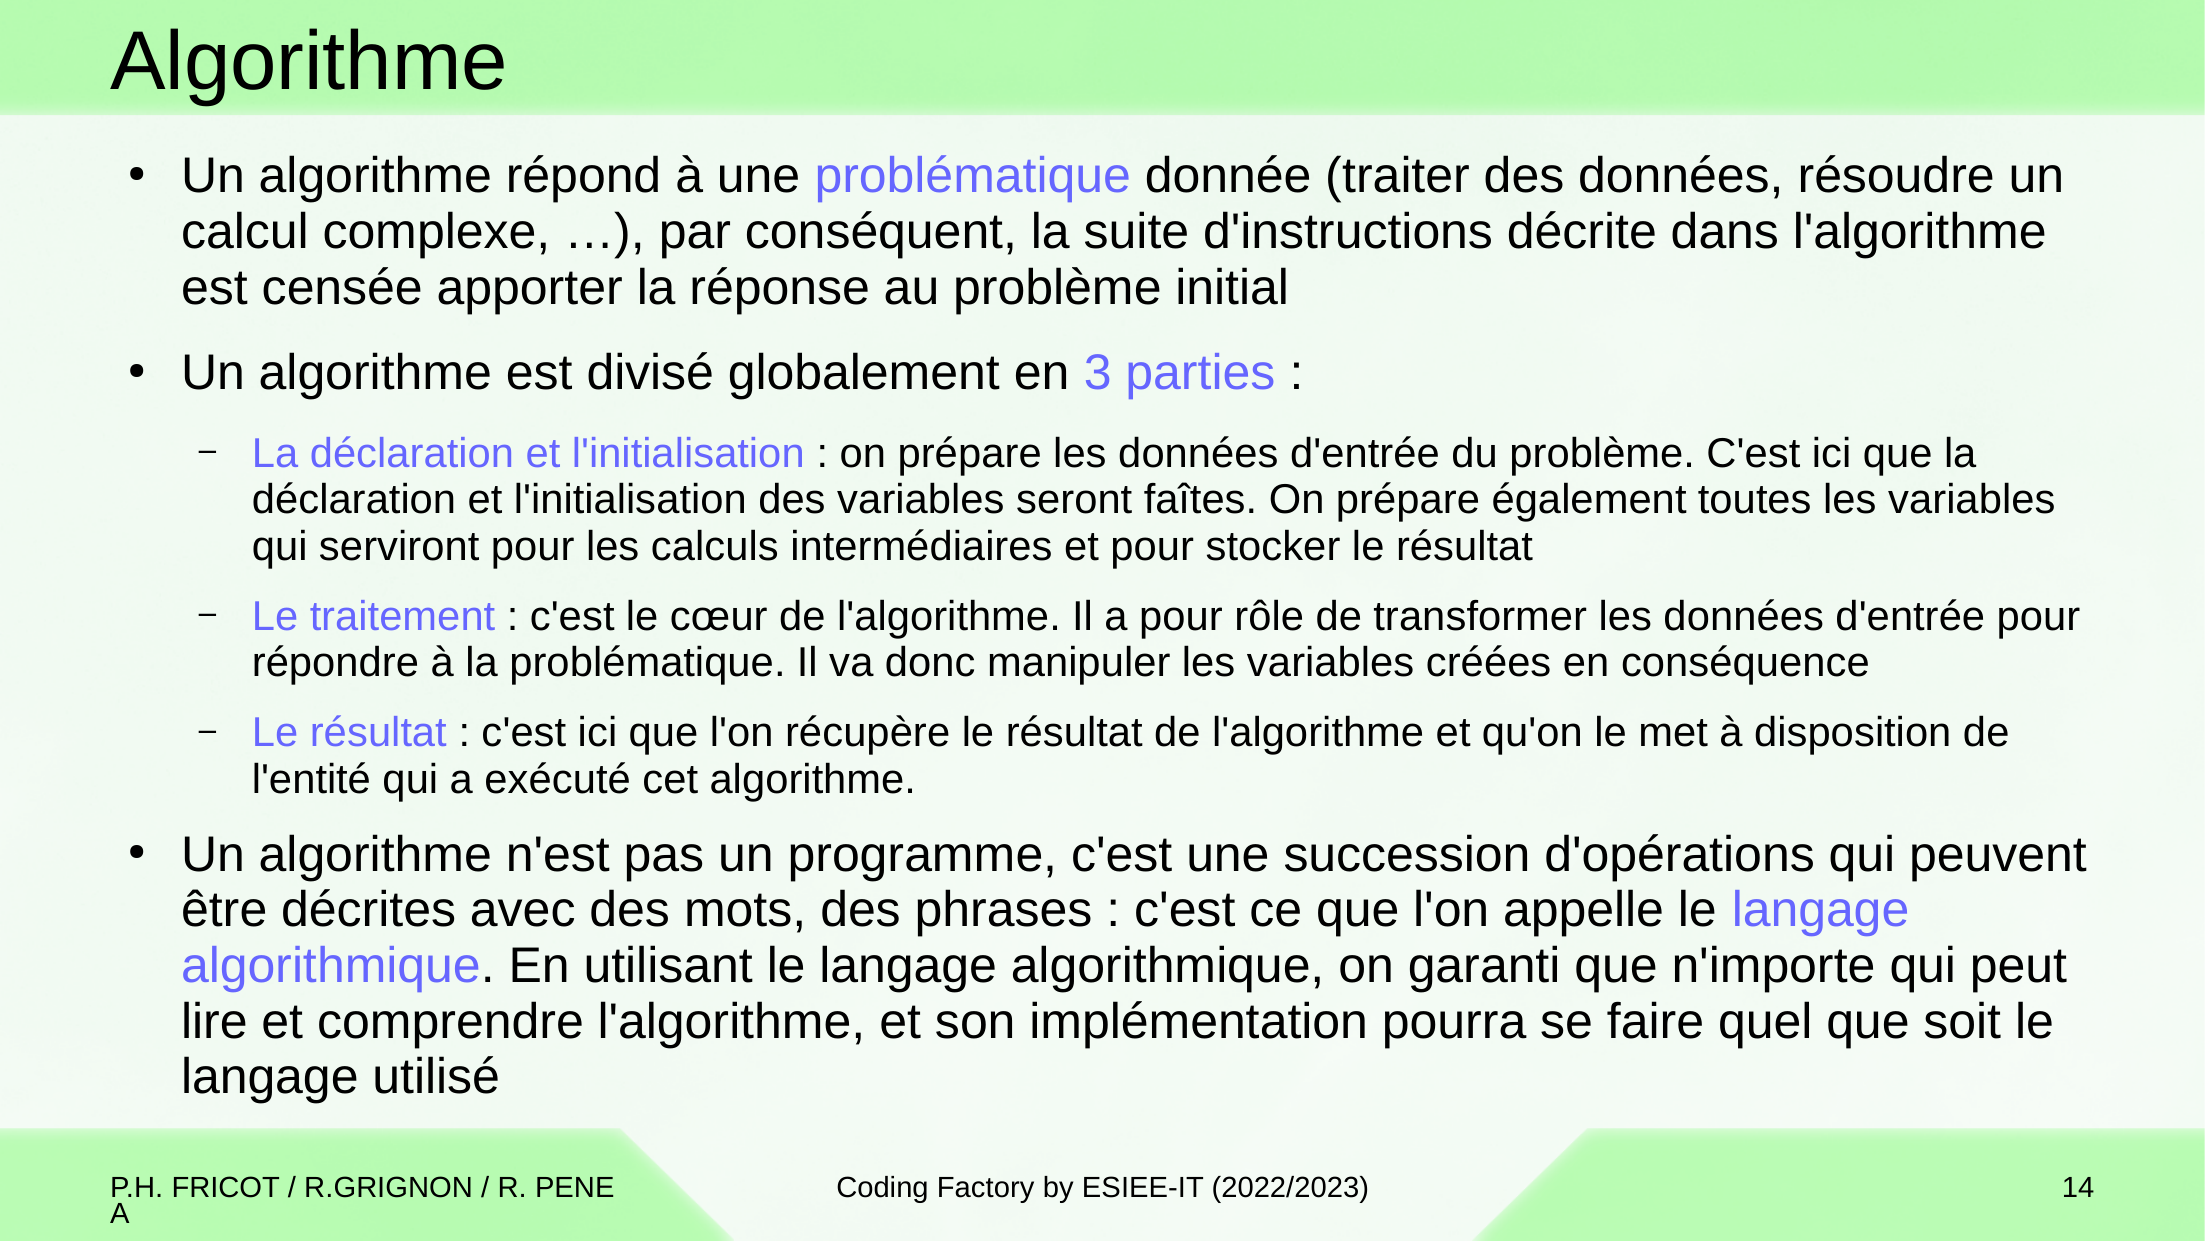

# Algorithme
Un algorithme répond à une problématique donnée (traiter des données, résoudre un calcul complexe, …), par conséquent, la suite d'instructions décrite dans l'algorithme est censée apporter la réponse au problème initial
Un algorithme est divisé globalement en 3 parties :
La déclaration et l'initialisation : on prépare les données d'entrée du problème. C'est ici que la déclaration et l'initialisation des variables seront faîtes. On prépare également toutes les variables qui serviront pour les calculs intermédiaires et pour stocker le résultat
Le traitement : c'est le cœur de l'algorithme. Il a pour rôle de transformer les données d'entrée pour répondre à la problématique. Il va donc manipuler les variables créées en conséquence
Le résultat : c'est ici que l'on récupère le résultat de l'algorithme et qu'on le met à disposition de l'entité qui a exécuté cet algorithme.
Un algorithme n'est pas un programme, c'est une succession d'opérations qui peuvent être décrites avec des mots, des phrases : c'est ce que l'on appelle le langage algorithmique. En utilisant le langage algorithmique, on garanti que n'importe qui peut lire et comprendre l'algorithme, et son implémentation pourra se faire quel que soit le langage utilisé
P.H. FRICOT / R.GRIGNON / R. PENEA
Coding Factory by ESIEE-IT (2022/2023)
14